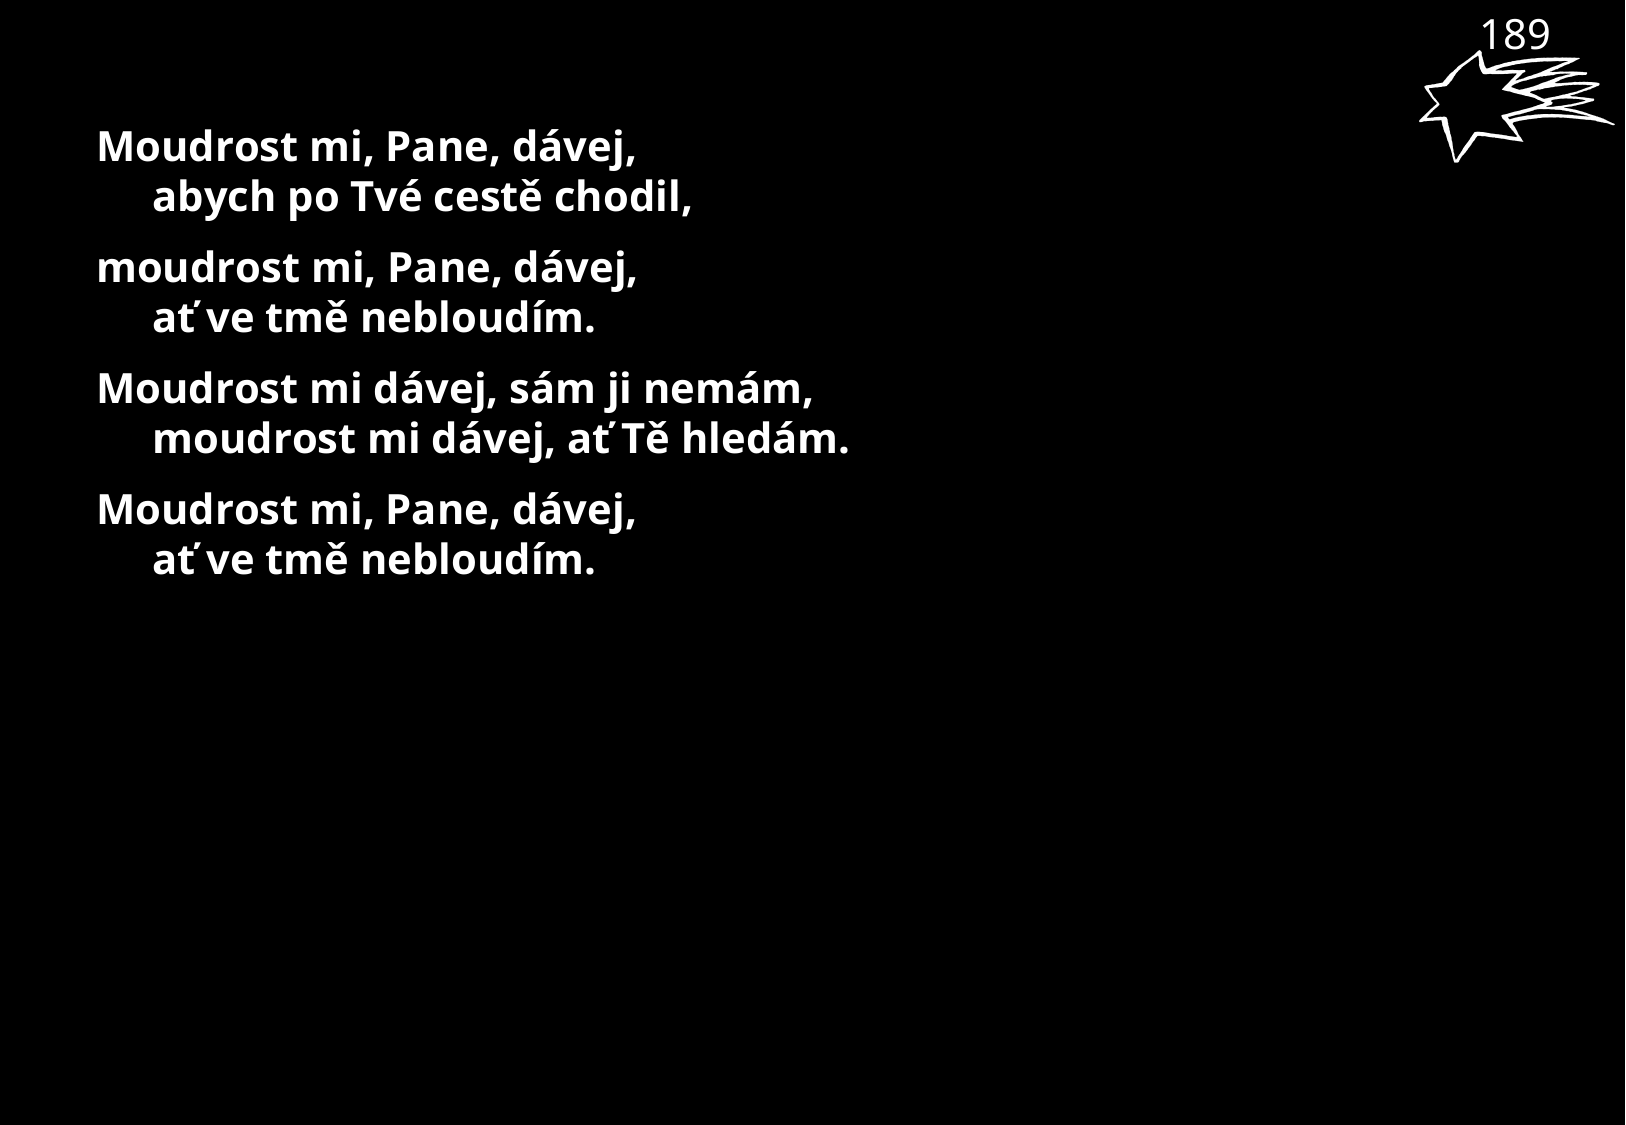

189
# Moudrost mi, Pane, dávej, abych po Tvé cestě chodil,
moudrost mi, Pane, dávej,
ať ve tmě nebloudím.
Moudrost mi dávej, sám ji nemám,
moudrost mi dávej, ať Tě hledám.
Moudrost mi, Pane, dávej,
ať ve tmě nebloudím.